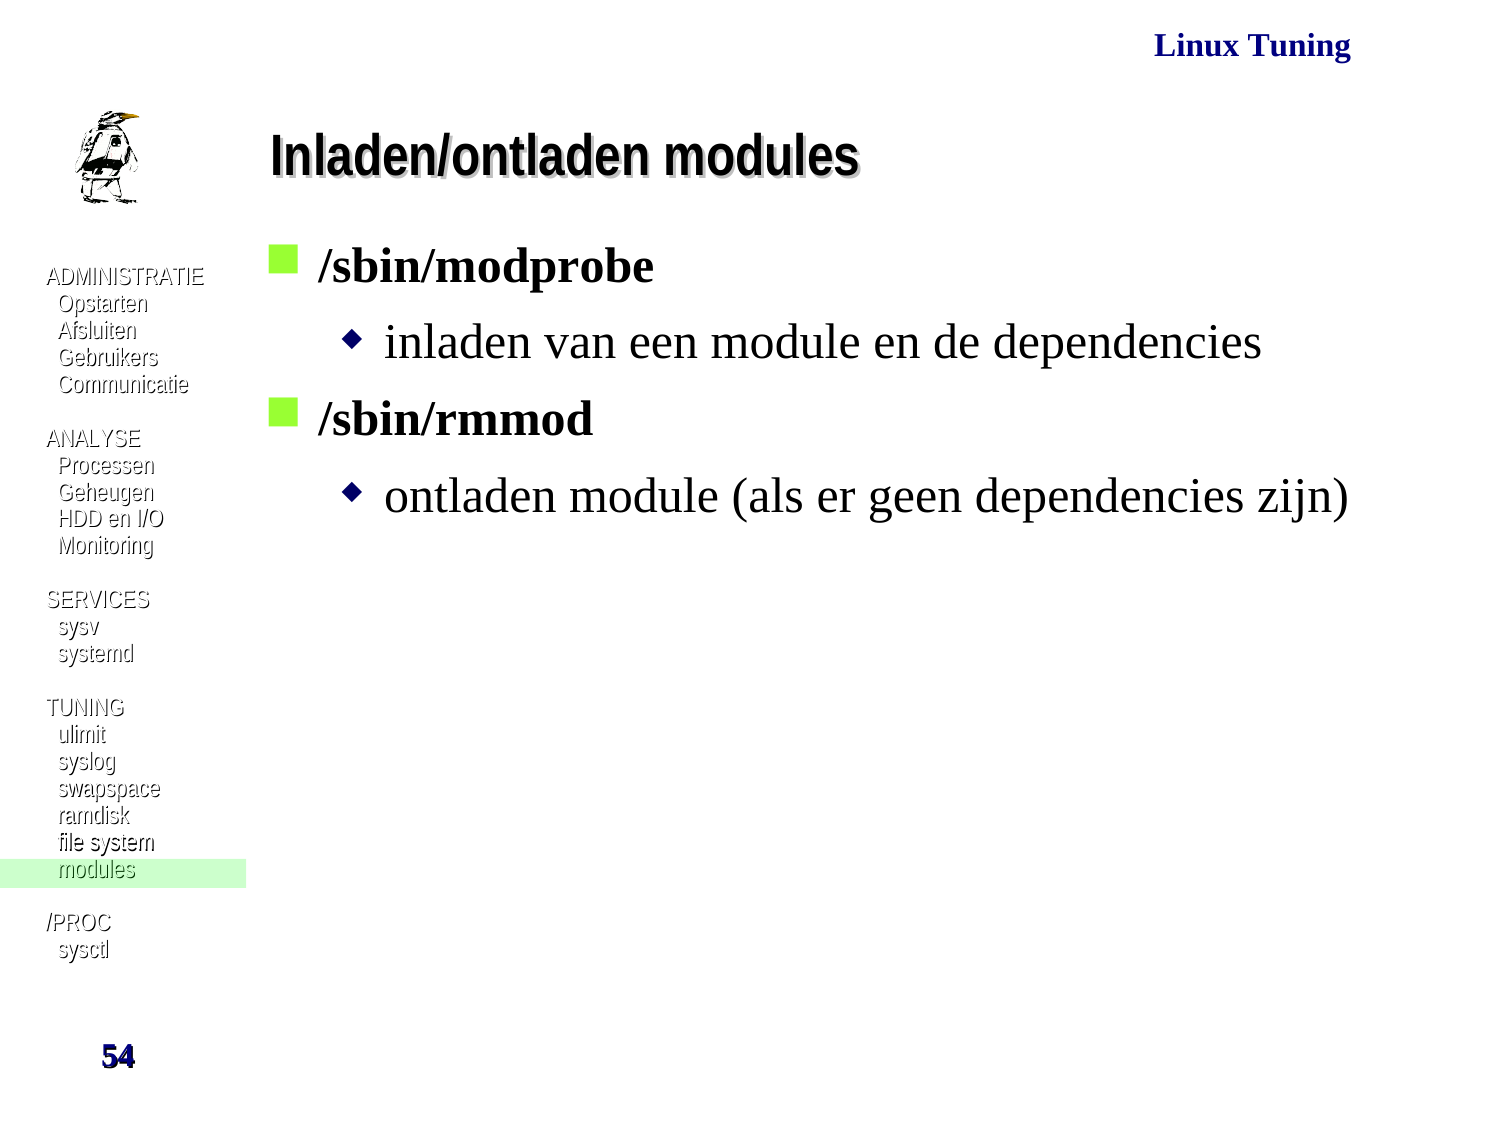

# Inladen/ontladen modules
/sbin/modprobe
inladen van een module en de dependencies
/sbin/rmmod
ontladen module (als er geen dependencies zijn)